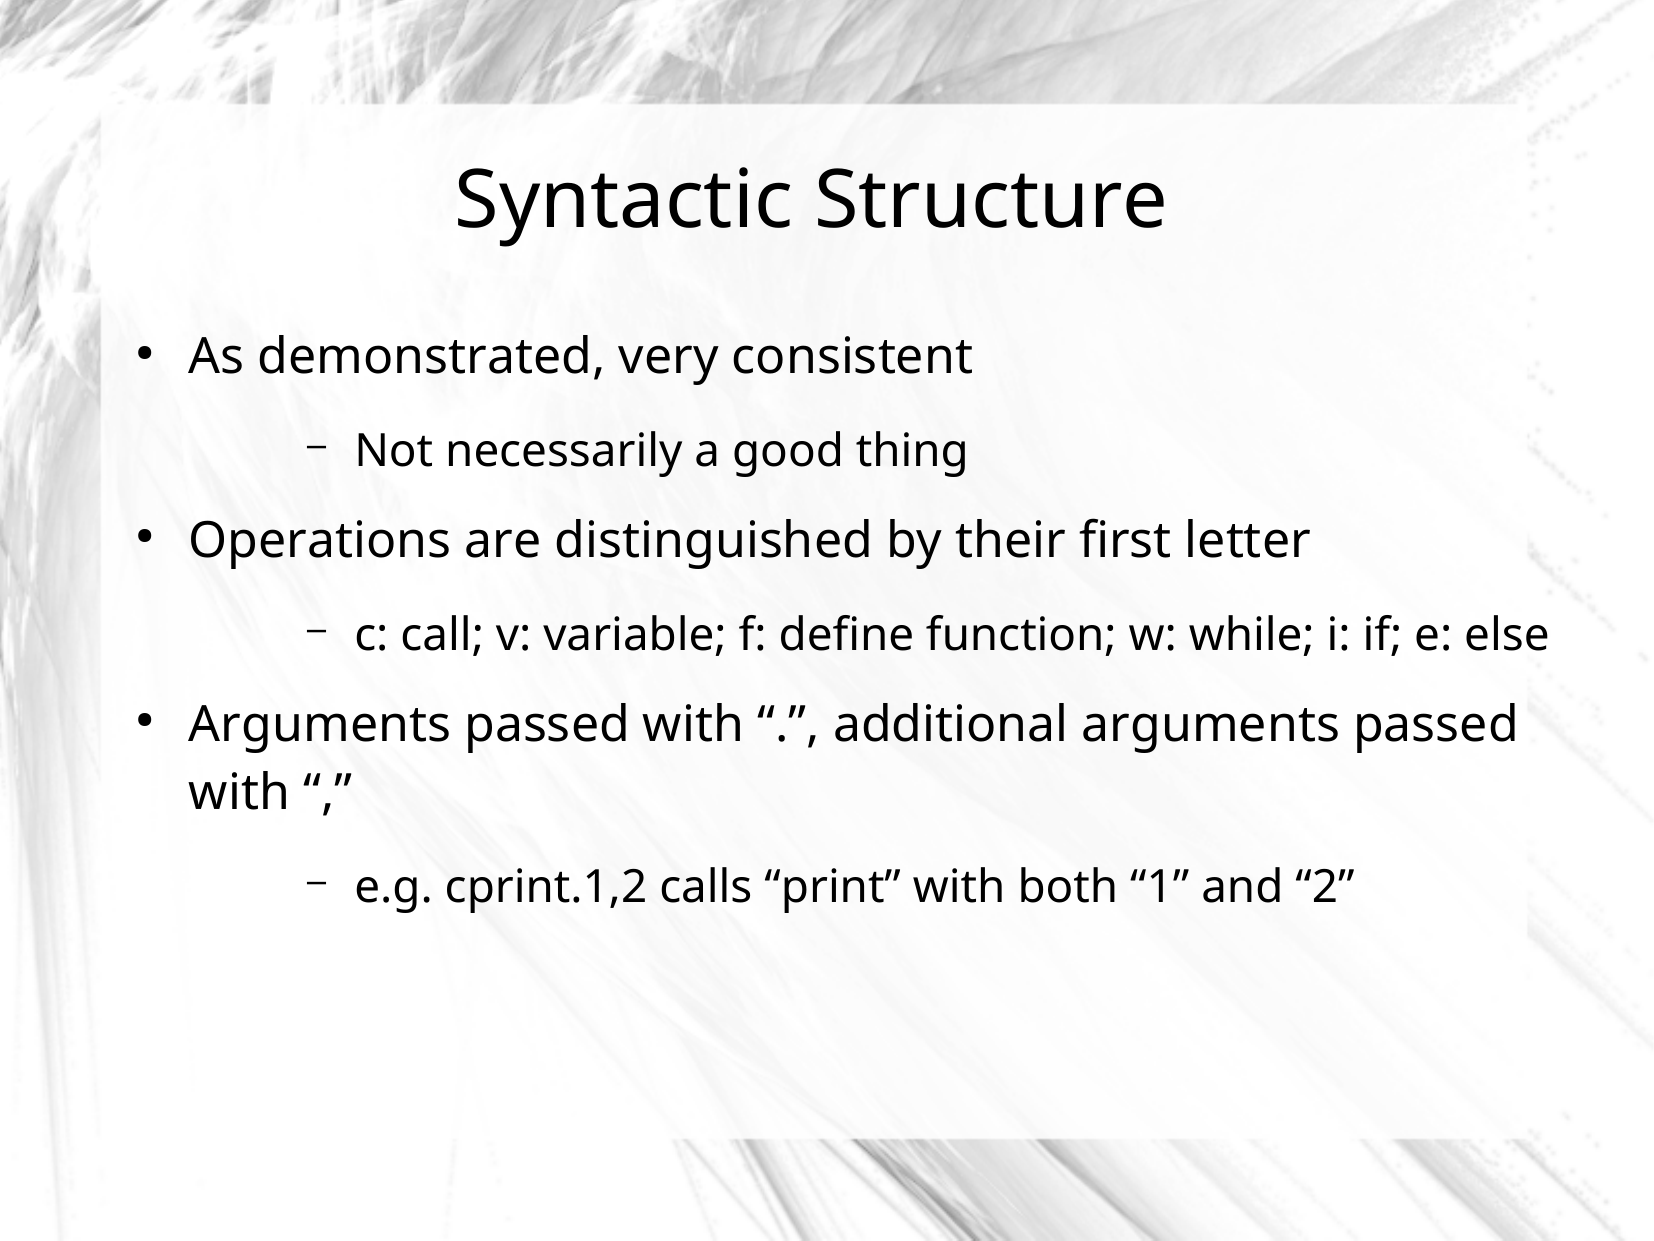

# Syntactic Structure
As demonstrated, very consistent
Not necessarily a good thing
Operations are distinguished by their first letter
c: call; v: variable; f: define function; w: while; i: if; e: else
Arguments passed with “.”, additional arguments passed with “,”
e.g. cprint.1,2 calls “print” with both “1” and “2”